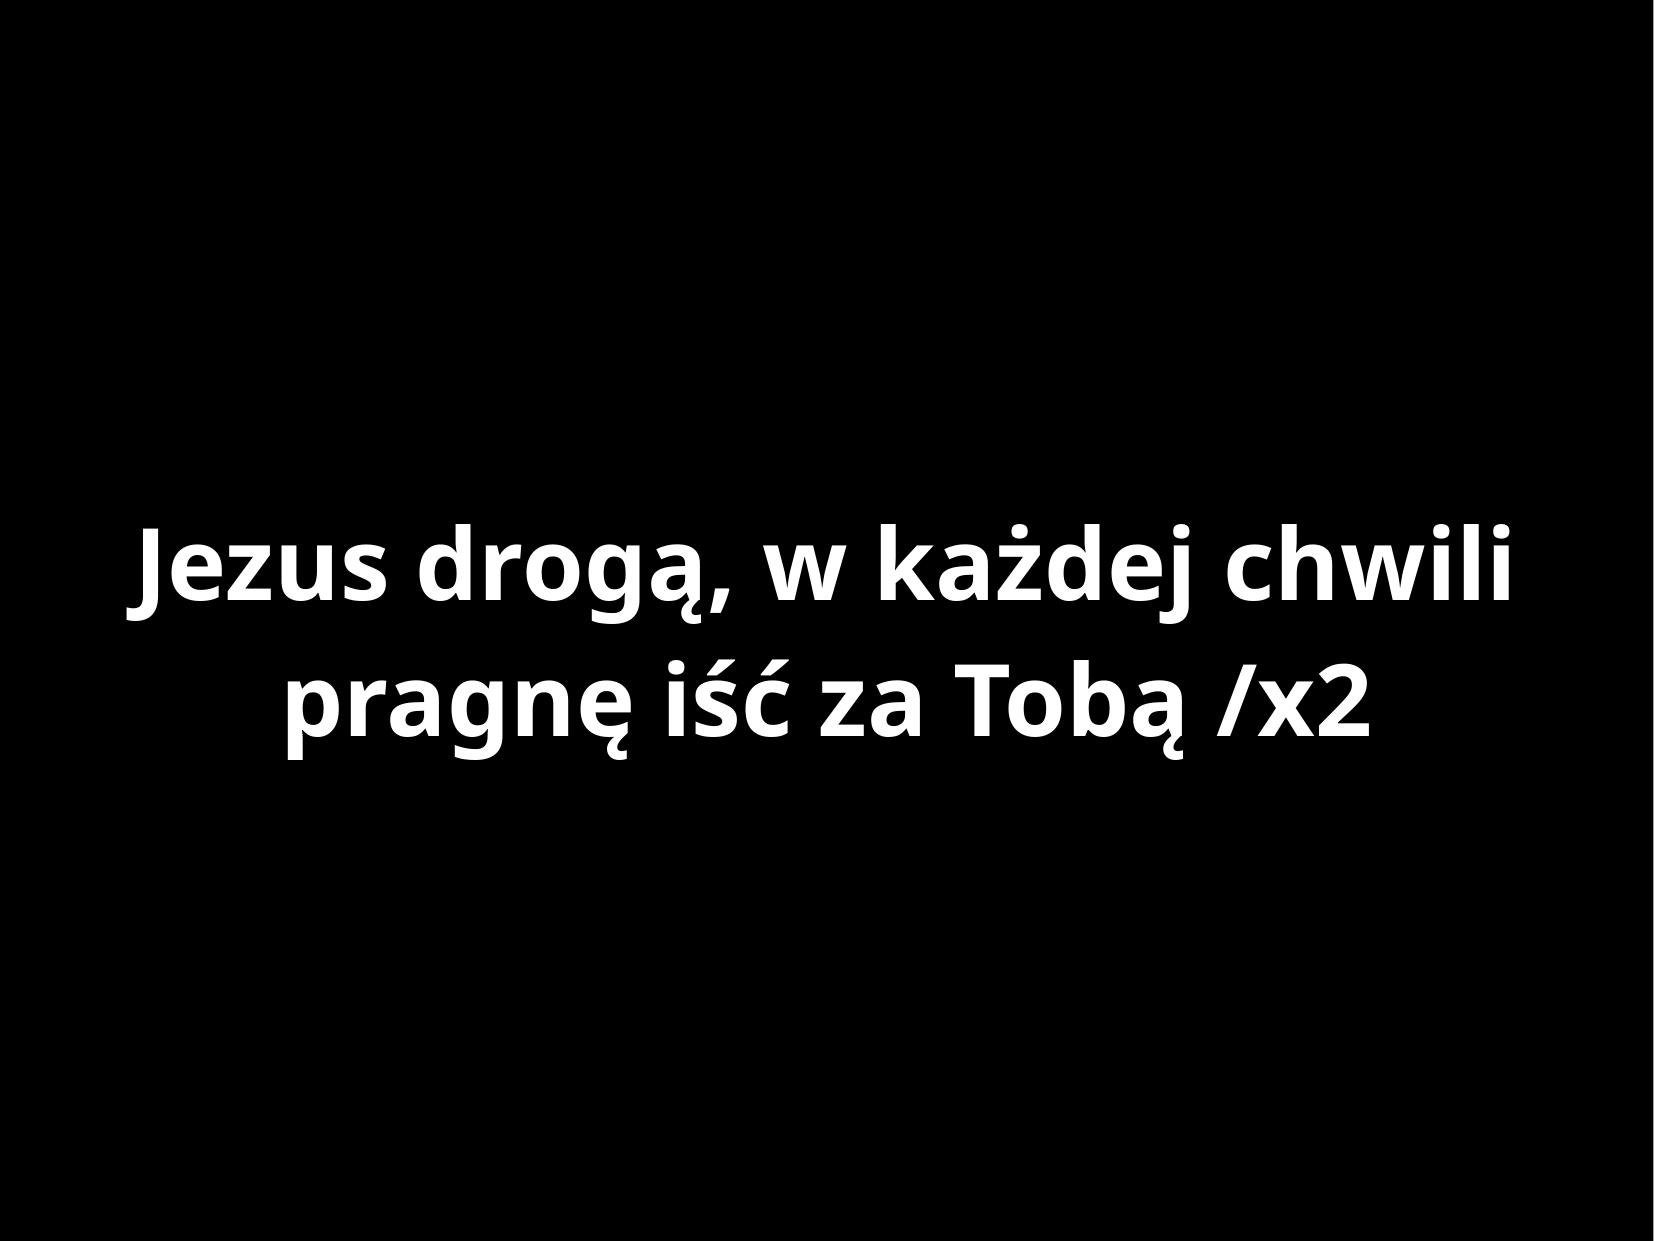

# Jezus drogą, w każdej chwili pragnę iść za Tobą /x2